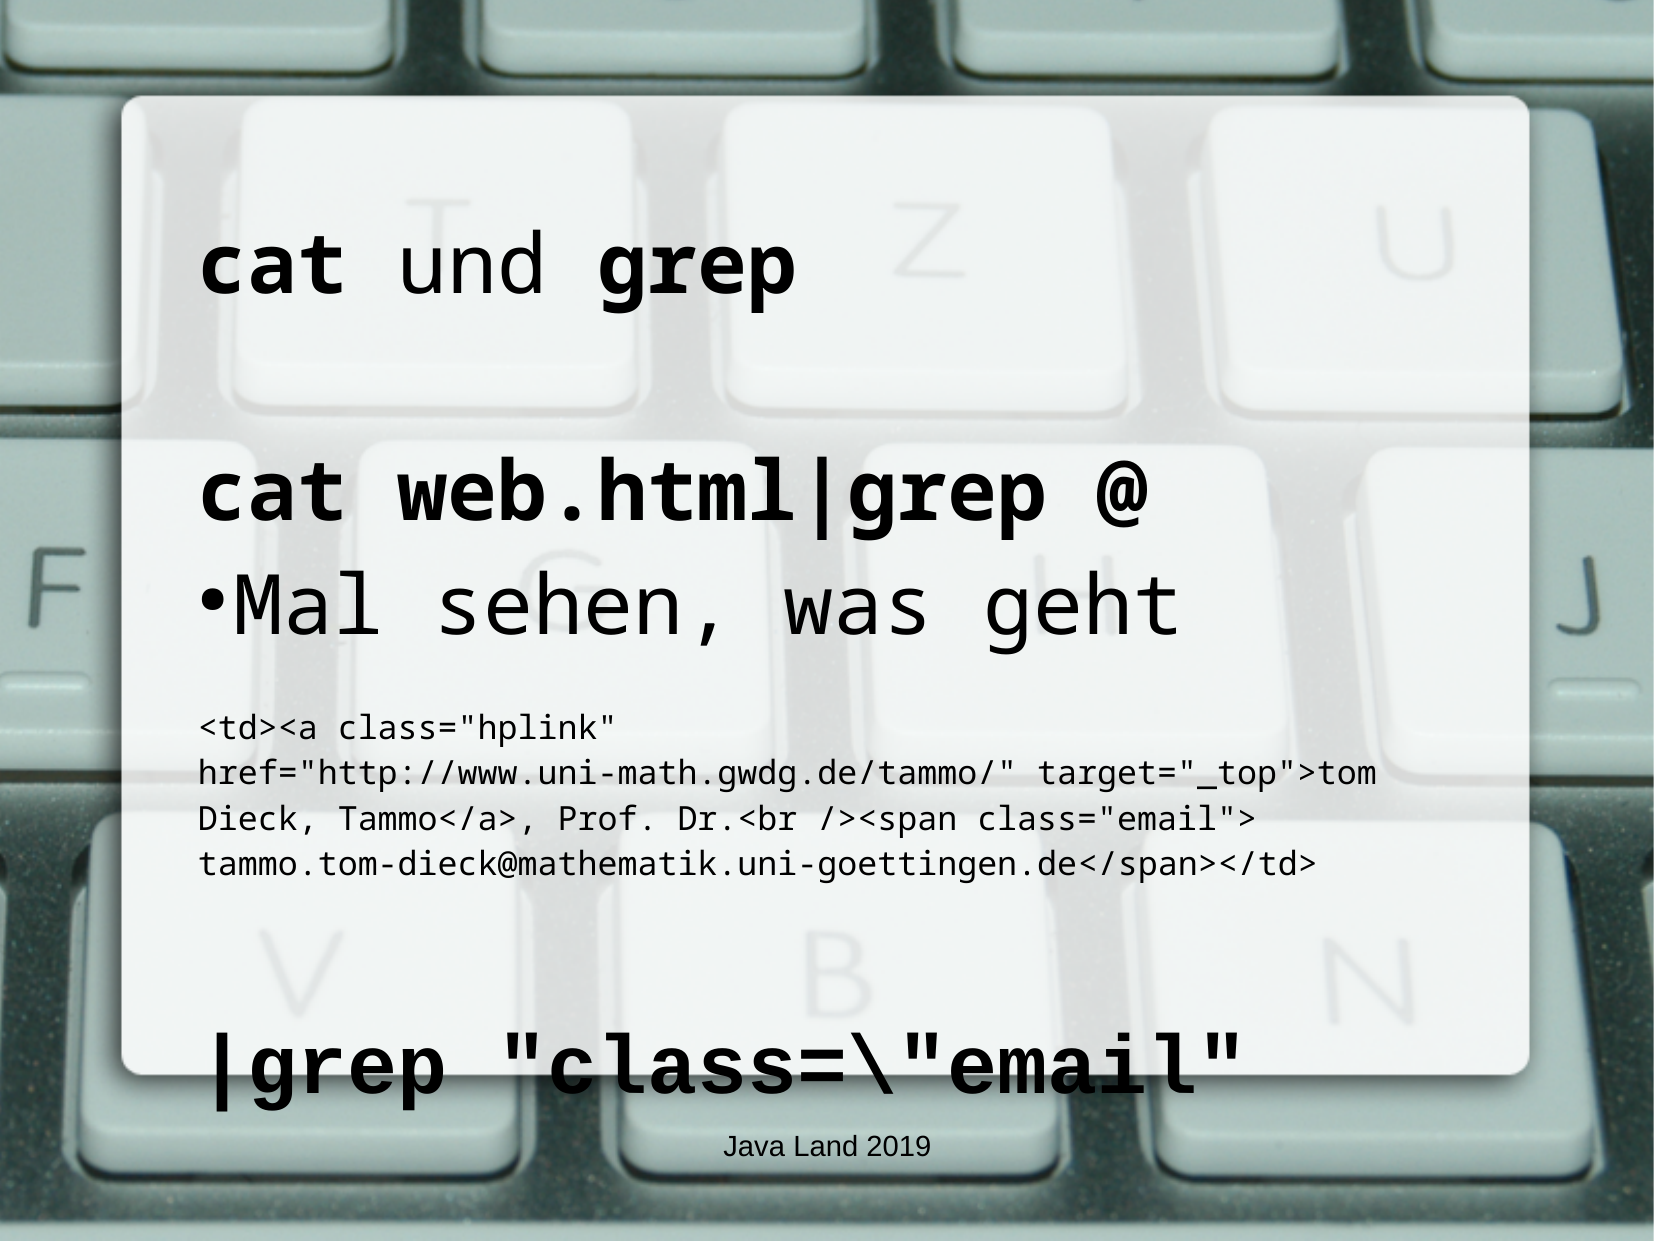

#
cat und grep
cat web.html|grep @
Mal sehen, was geht
<td><a class="hplink" href="http://www.uni-math.gwdg.de/tammo/" target="_top">tom Dieck, Tammo</a>, Prof. Dr.<br /><span class="email">tammo.tom-dieck@mathematik.uni-goettingen.de</span></td>
|grep "class=\"email"